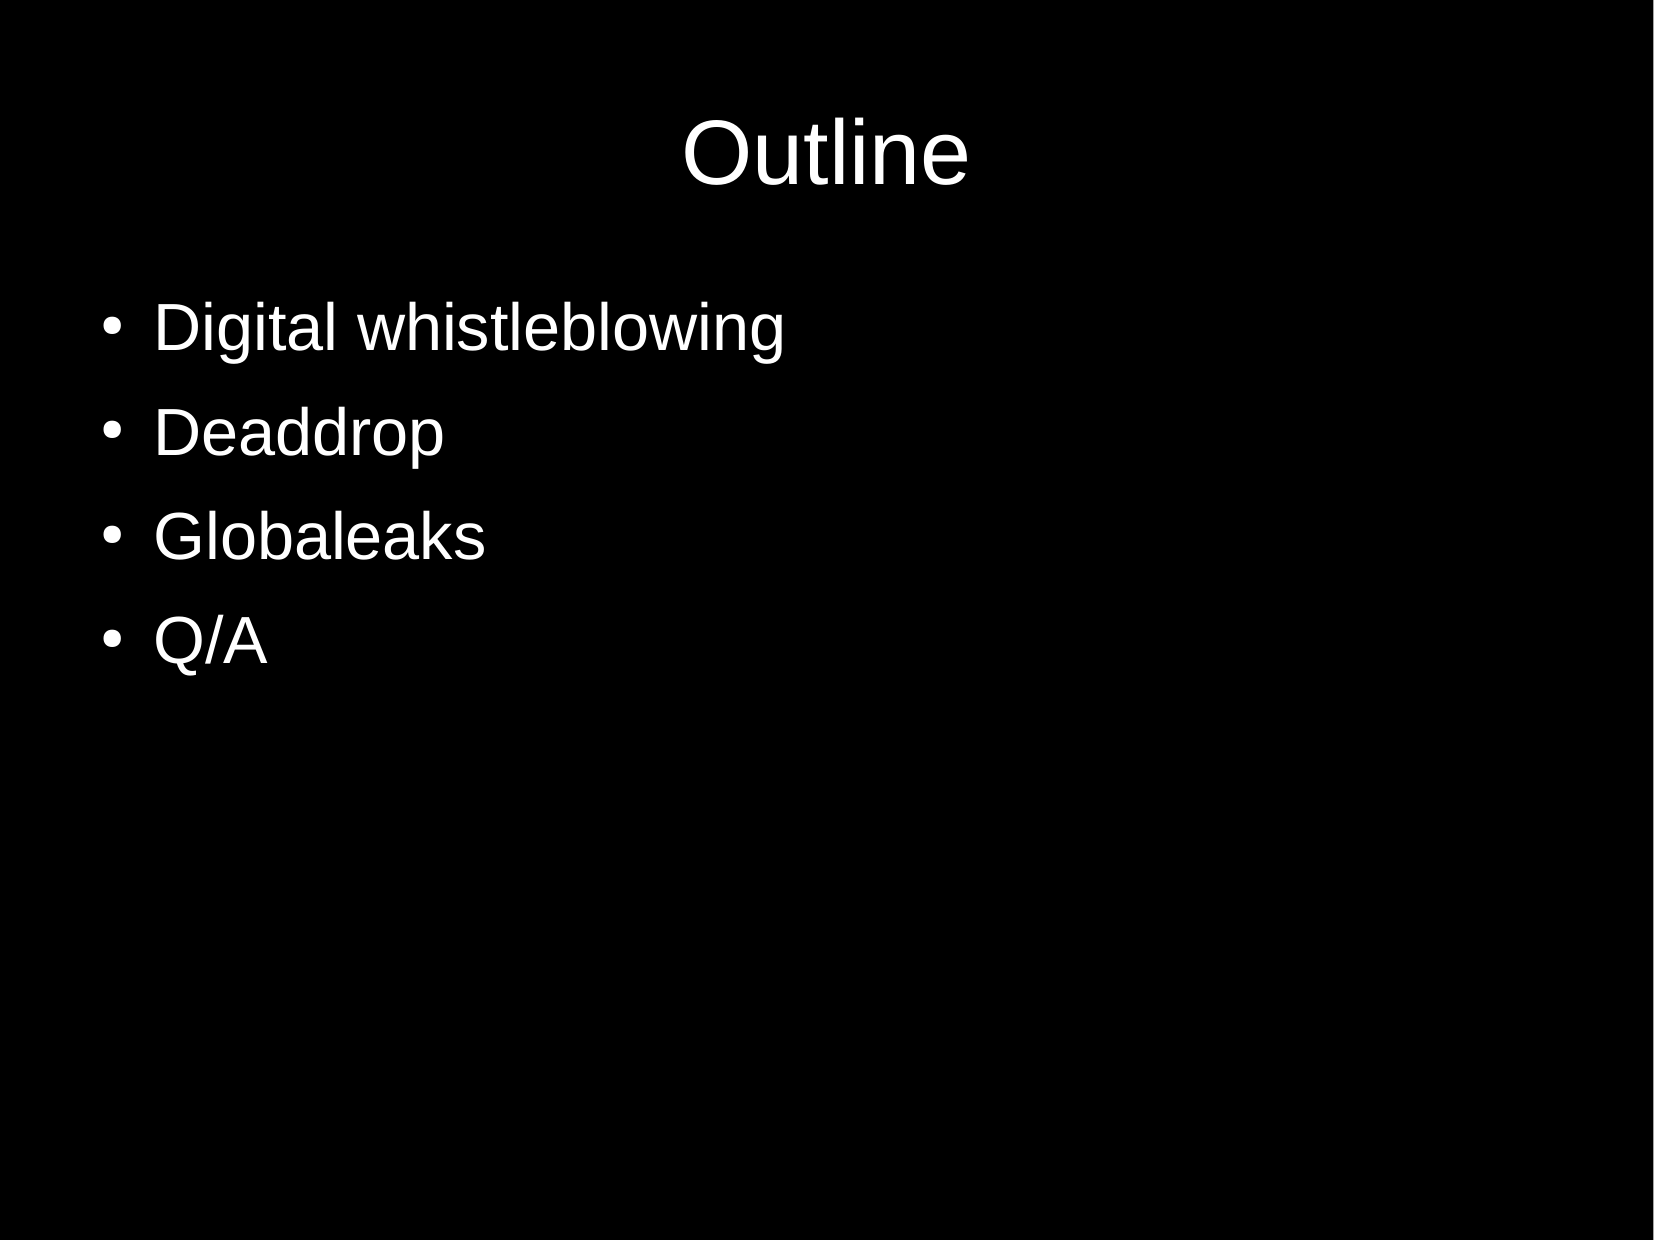

# Outline
Digital whistleblowing
Deaddrop
Globaleaks
Q/A